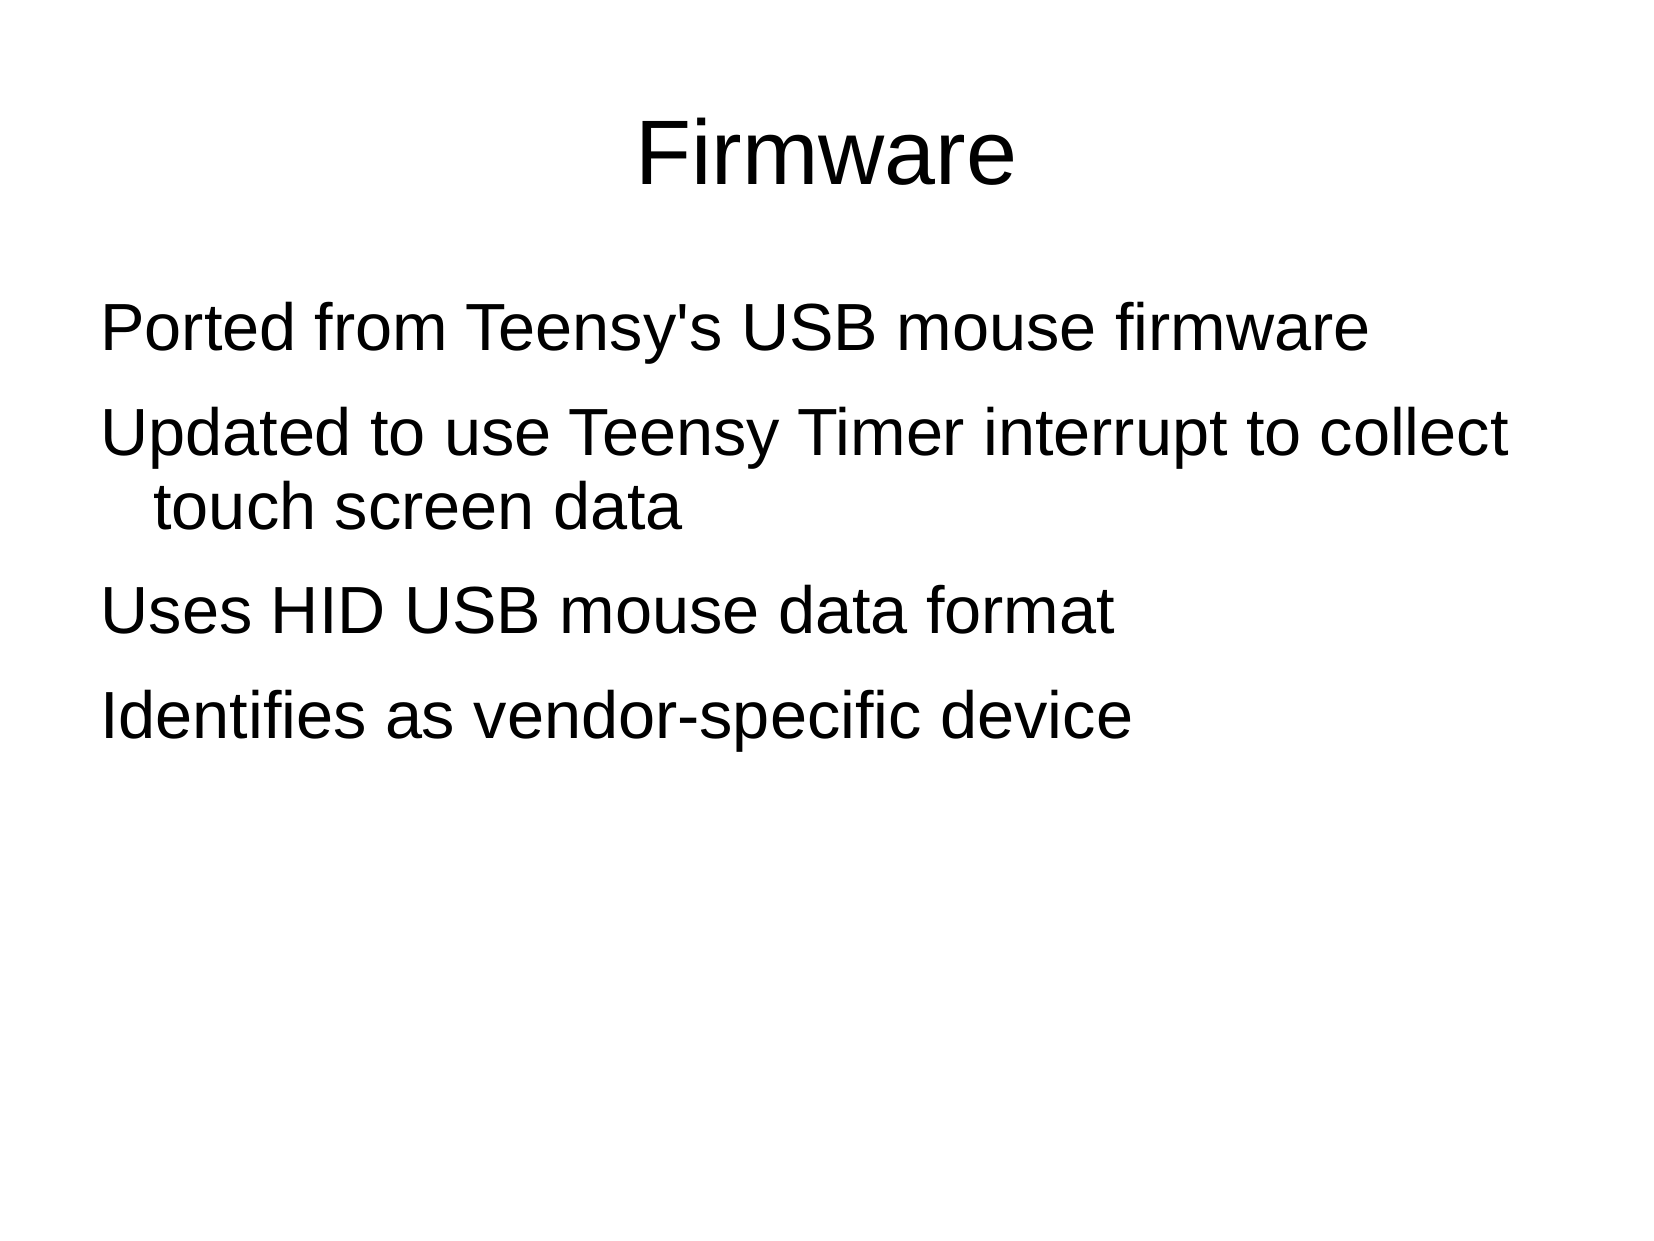

# Firmware
Ported from Teensy's USB mouse firmware
Updated to use Teensy Timer interrupt to collect touch screen data
Uses HID USB mouse data format
Identifies as vendor-specific device